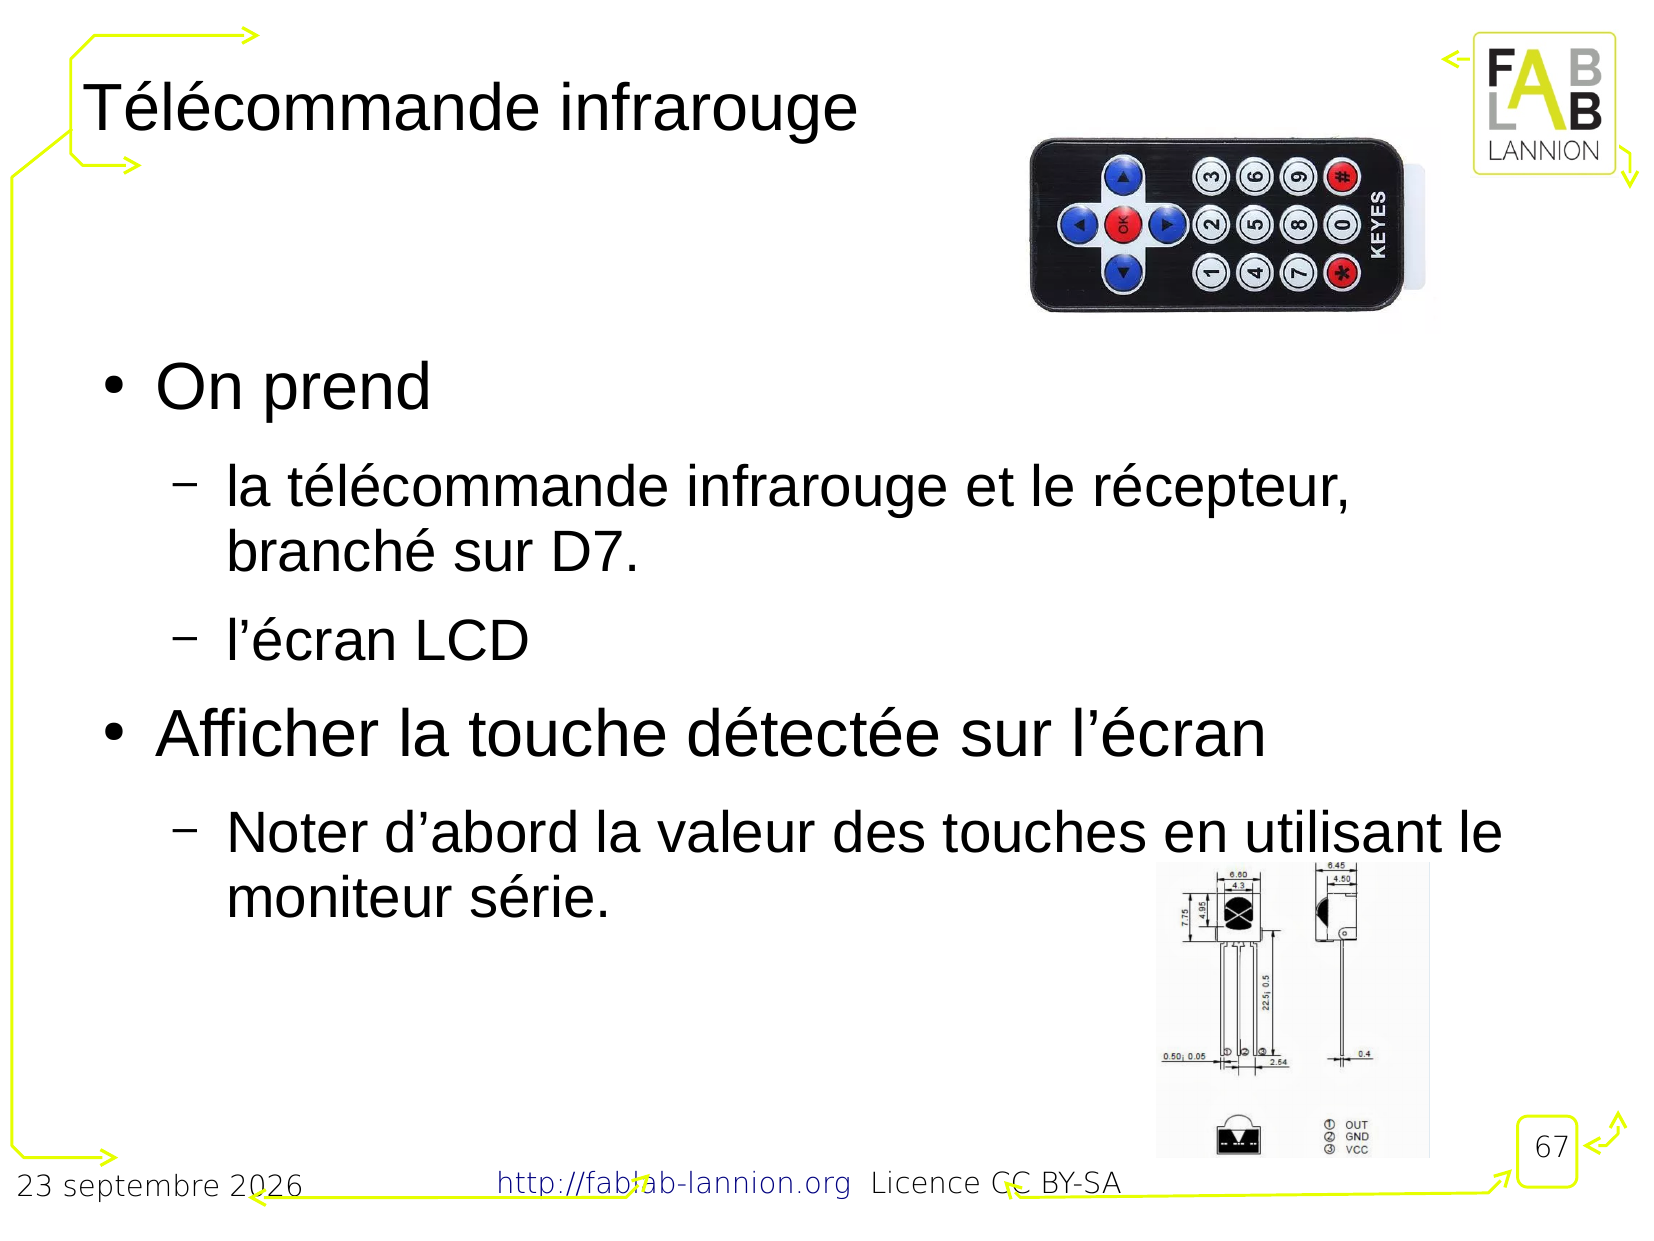

# Télécommande infrarouge
On prend
la télécommande infrarouge et le récepteur, branché sur D7.
l’écran LCD
Afficher la touche détectée sur l’écran
Noter d’abord la valeur des touches en utilisant le moniteur série.
67